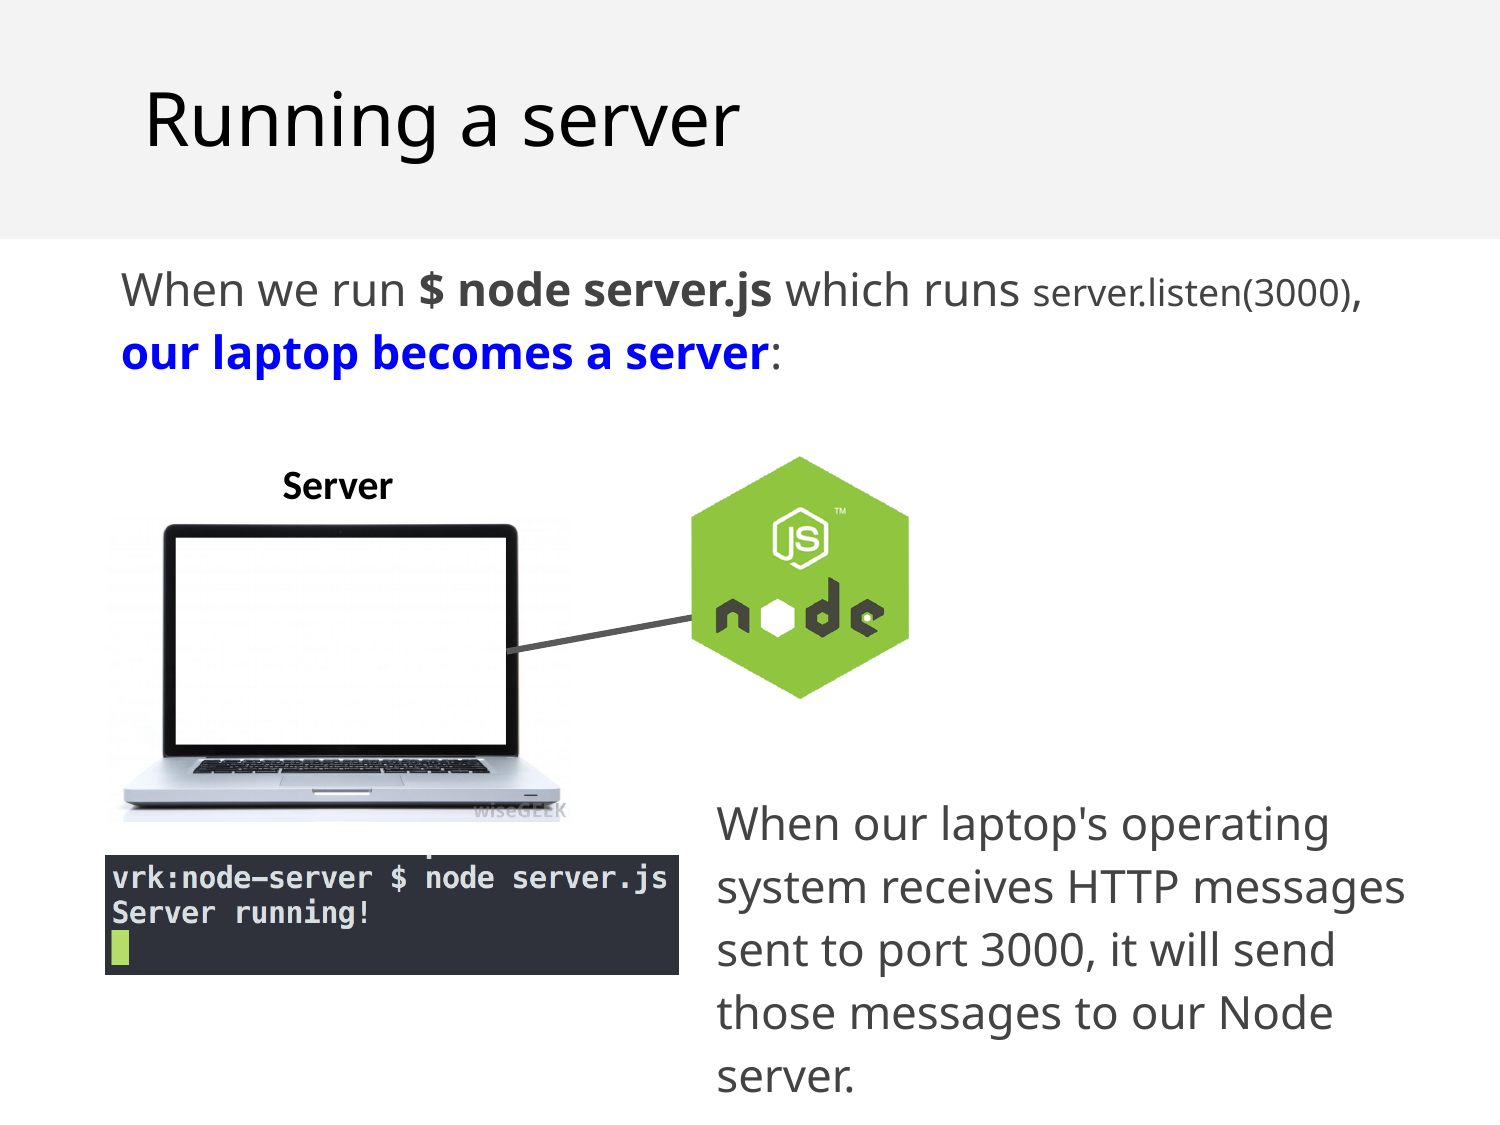

# Running a server
When we run $ node server.js which runs server.listen(3000), our laptop becomes a server:
Server
When our laptop's operating system receives HTTP messages sent to port 3000, it will send those messages to our Node server.